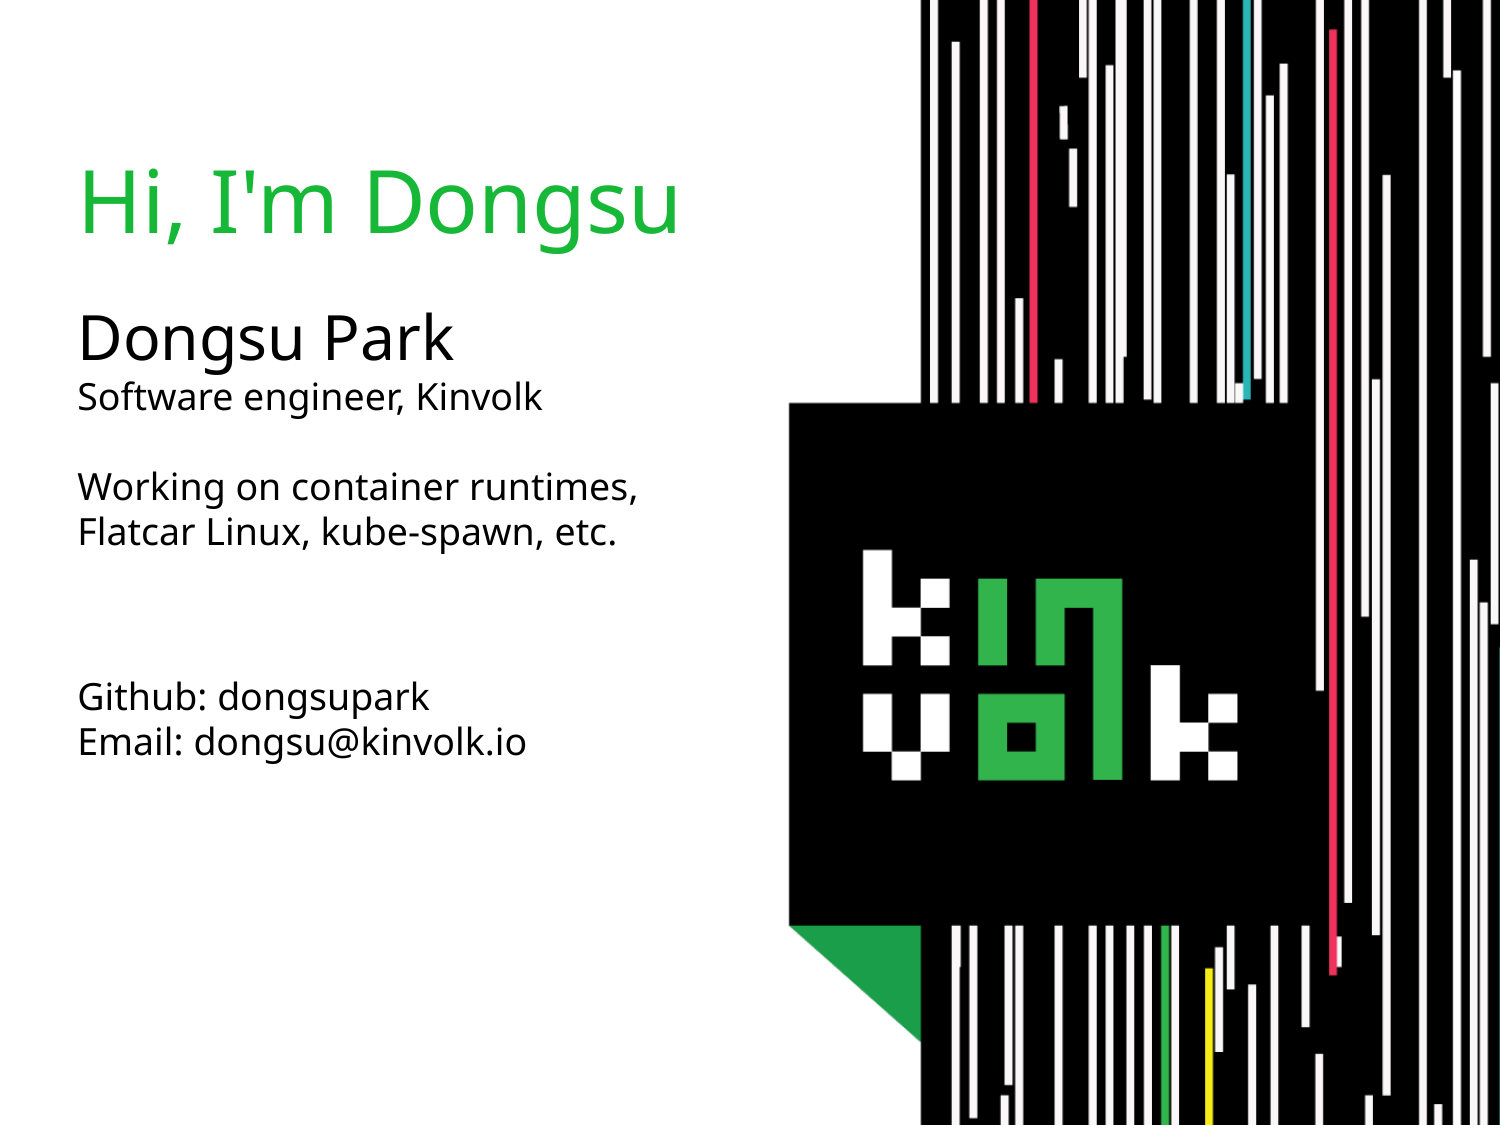

# Hi, I'm Dongsu
Dongsu Park
Software engineer, Kinvolk
Working on container runtimes, Flatcar Linux, kube-spawn, etc.
Github: dongsupark
Email: dongsu@kinvolk.io